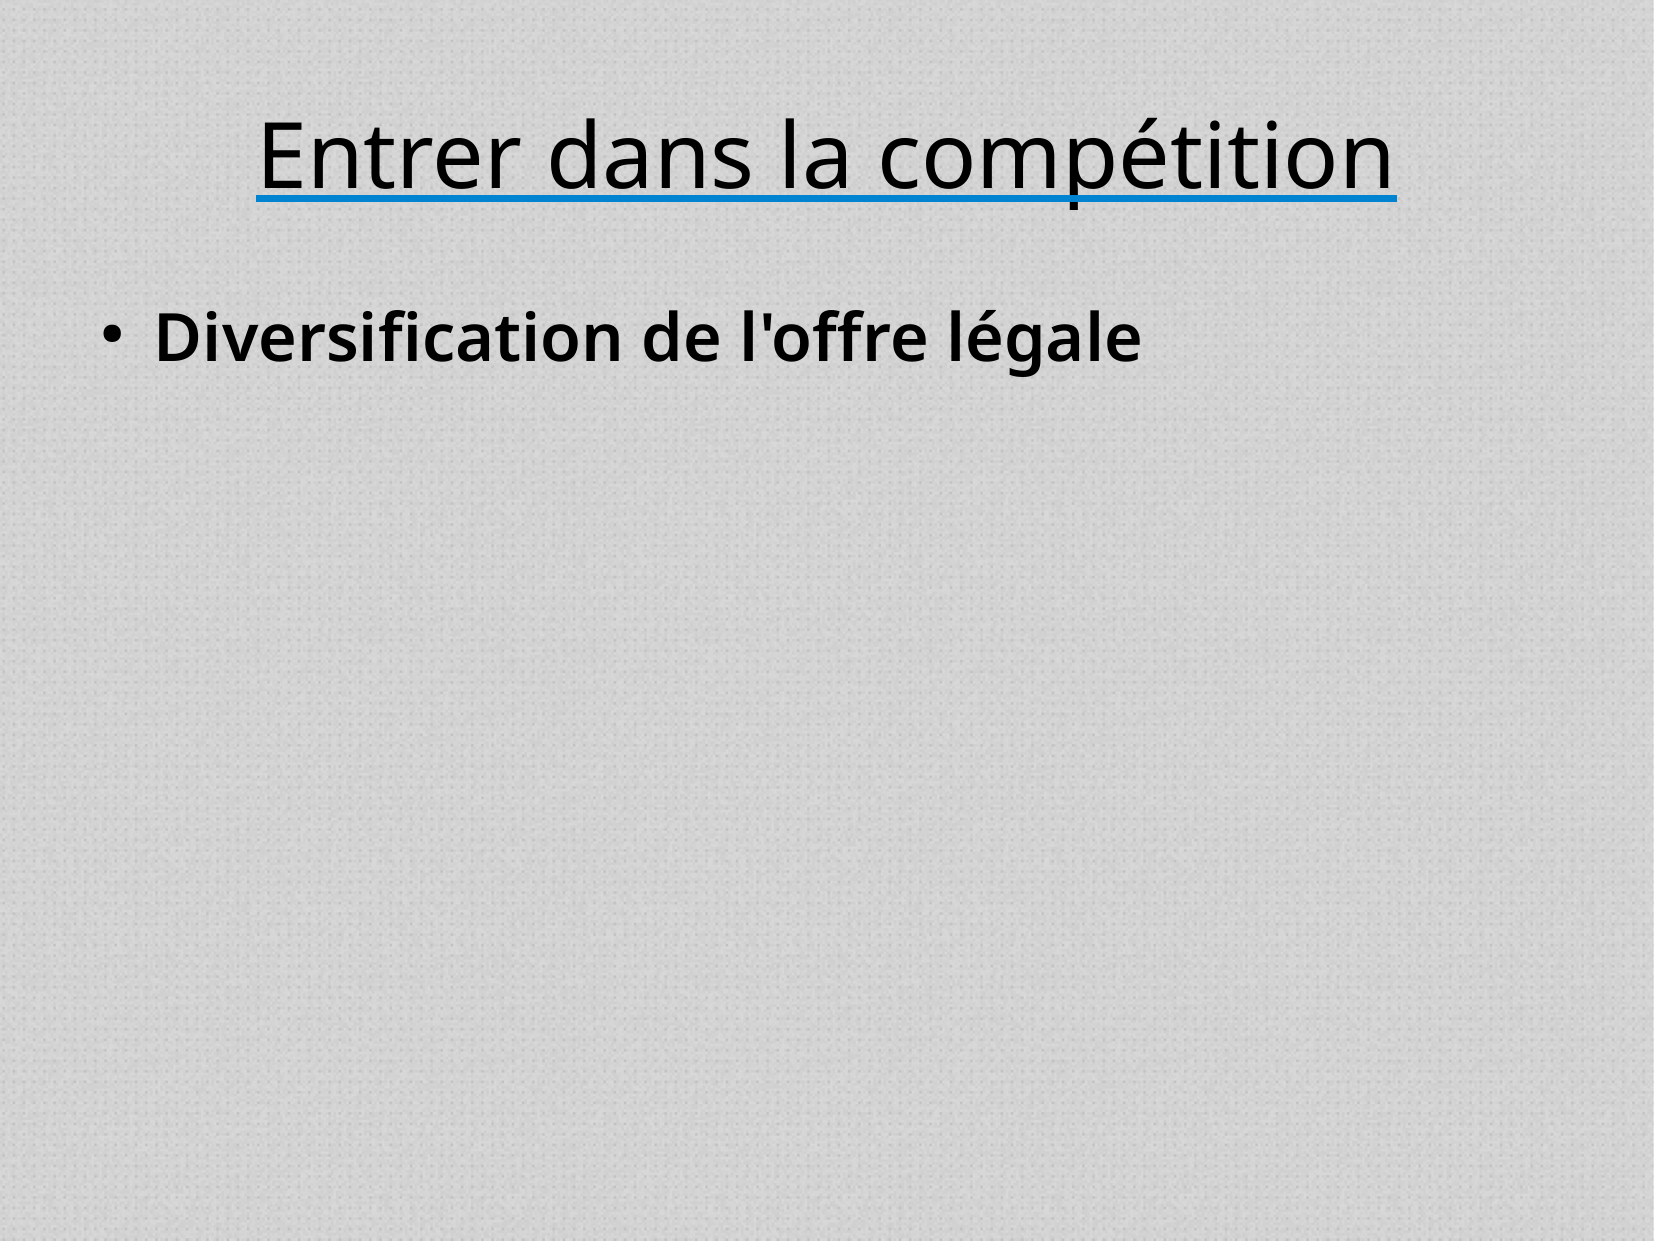

# Entrer dans la compétition
Diversification de l'offre légale